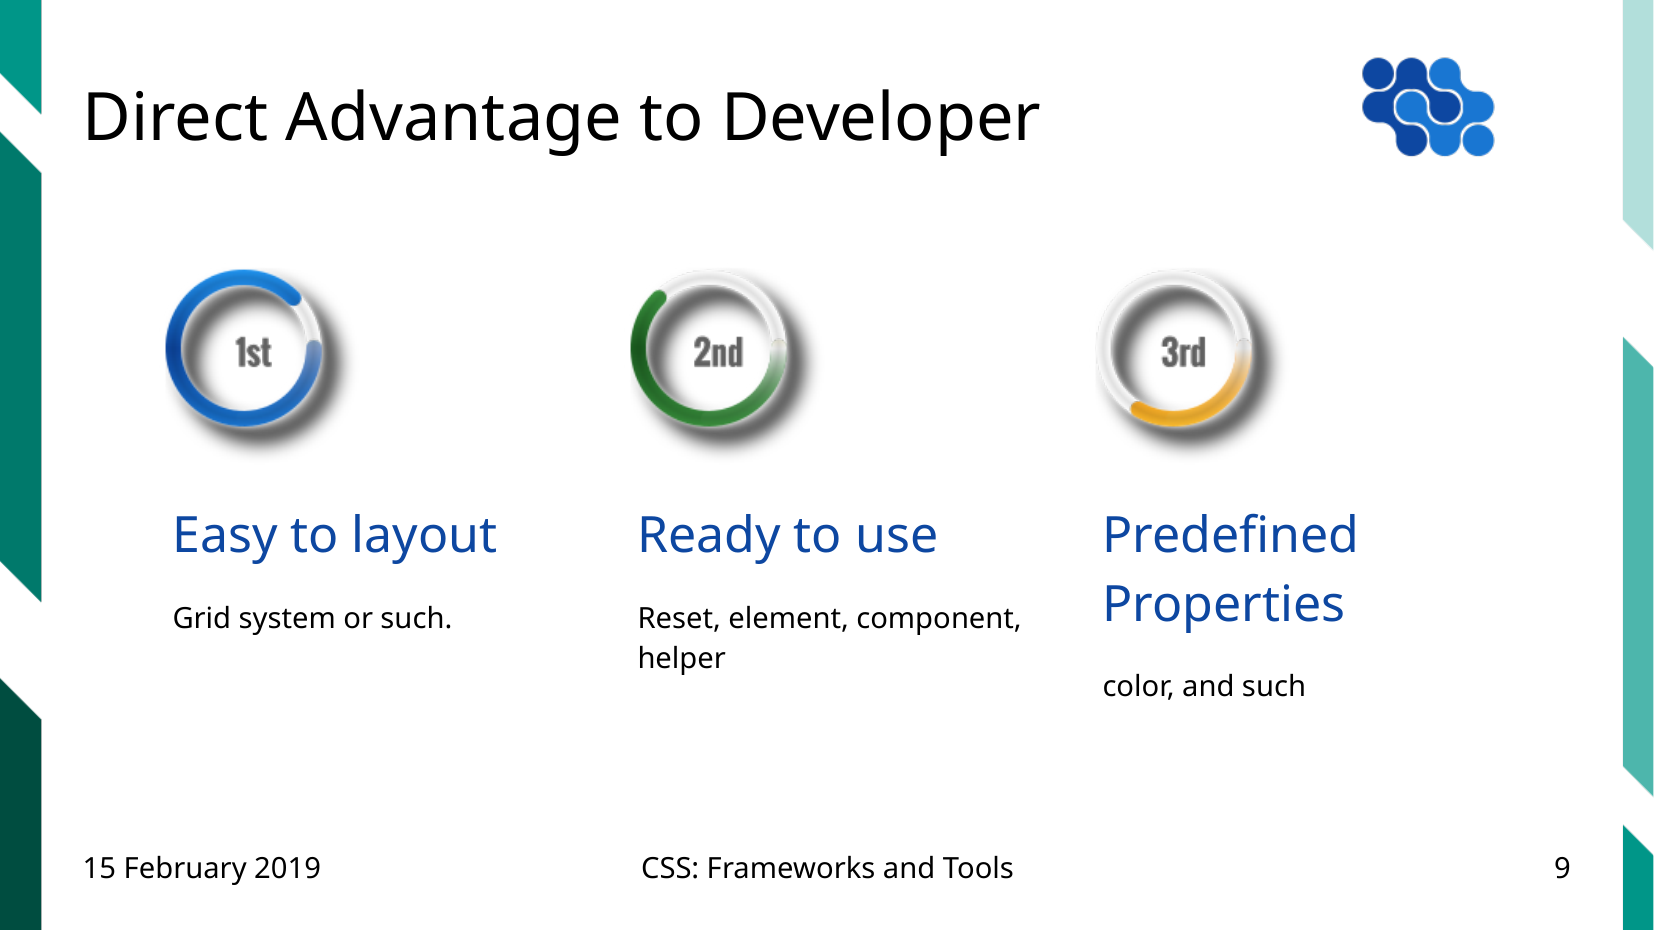

# Direct Advantage to Developer
Easy to layout
Grid system or such.
Ready to use
Reset, element, component, helper
Predefined Properties
color, and such
15 February 2019
CSS: Frameworks and Tools
9